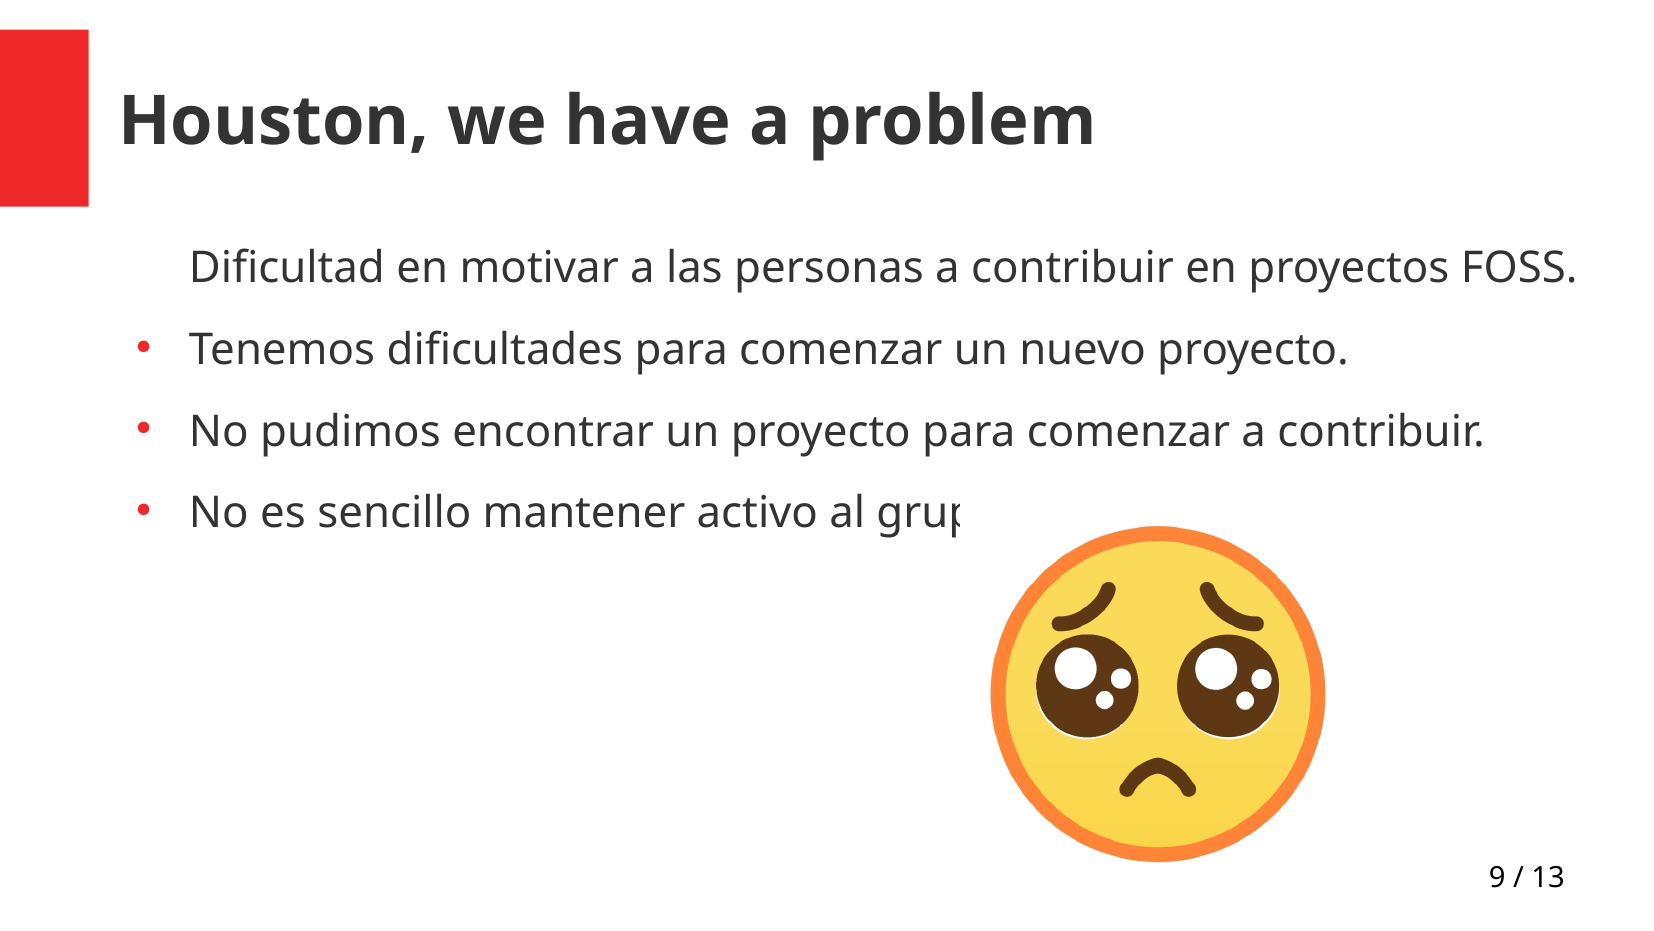

# Houston, we have a problem
Dificultad en motivar a las personas a contribuir en proyectos FOSS.
Tenemos dificultades para comenzar un nuevo proyecto.
No pudimos encontrar un proyecto para comenzar a contribuir.
No es sencillo mantener activo al grupo.
9